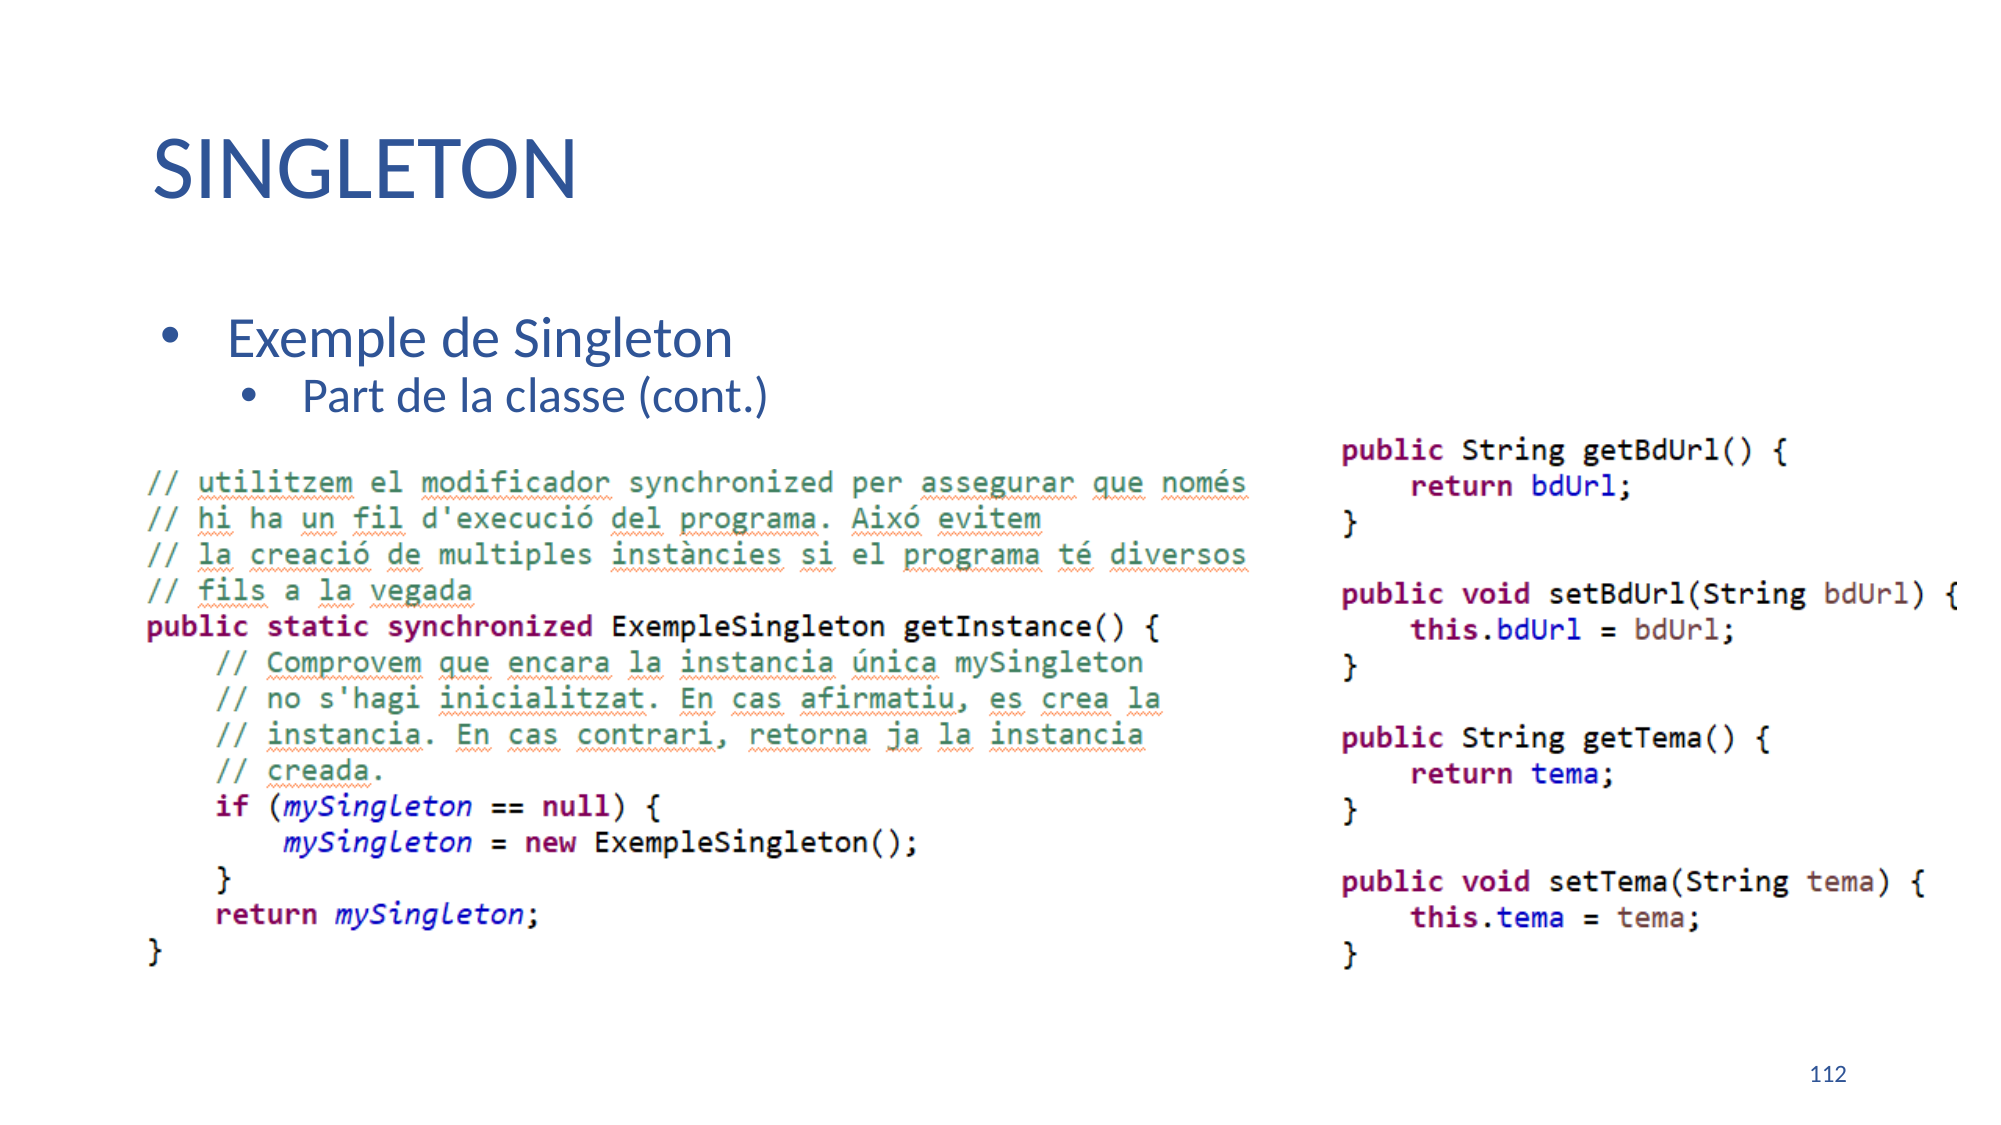

# SINGLETON
Exemple de Singleton
Part de la classe (cont.)